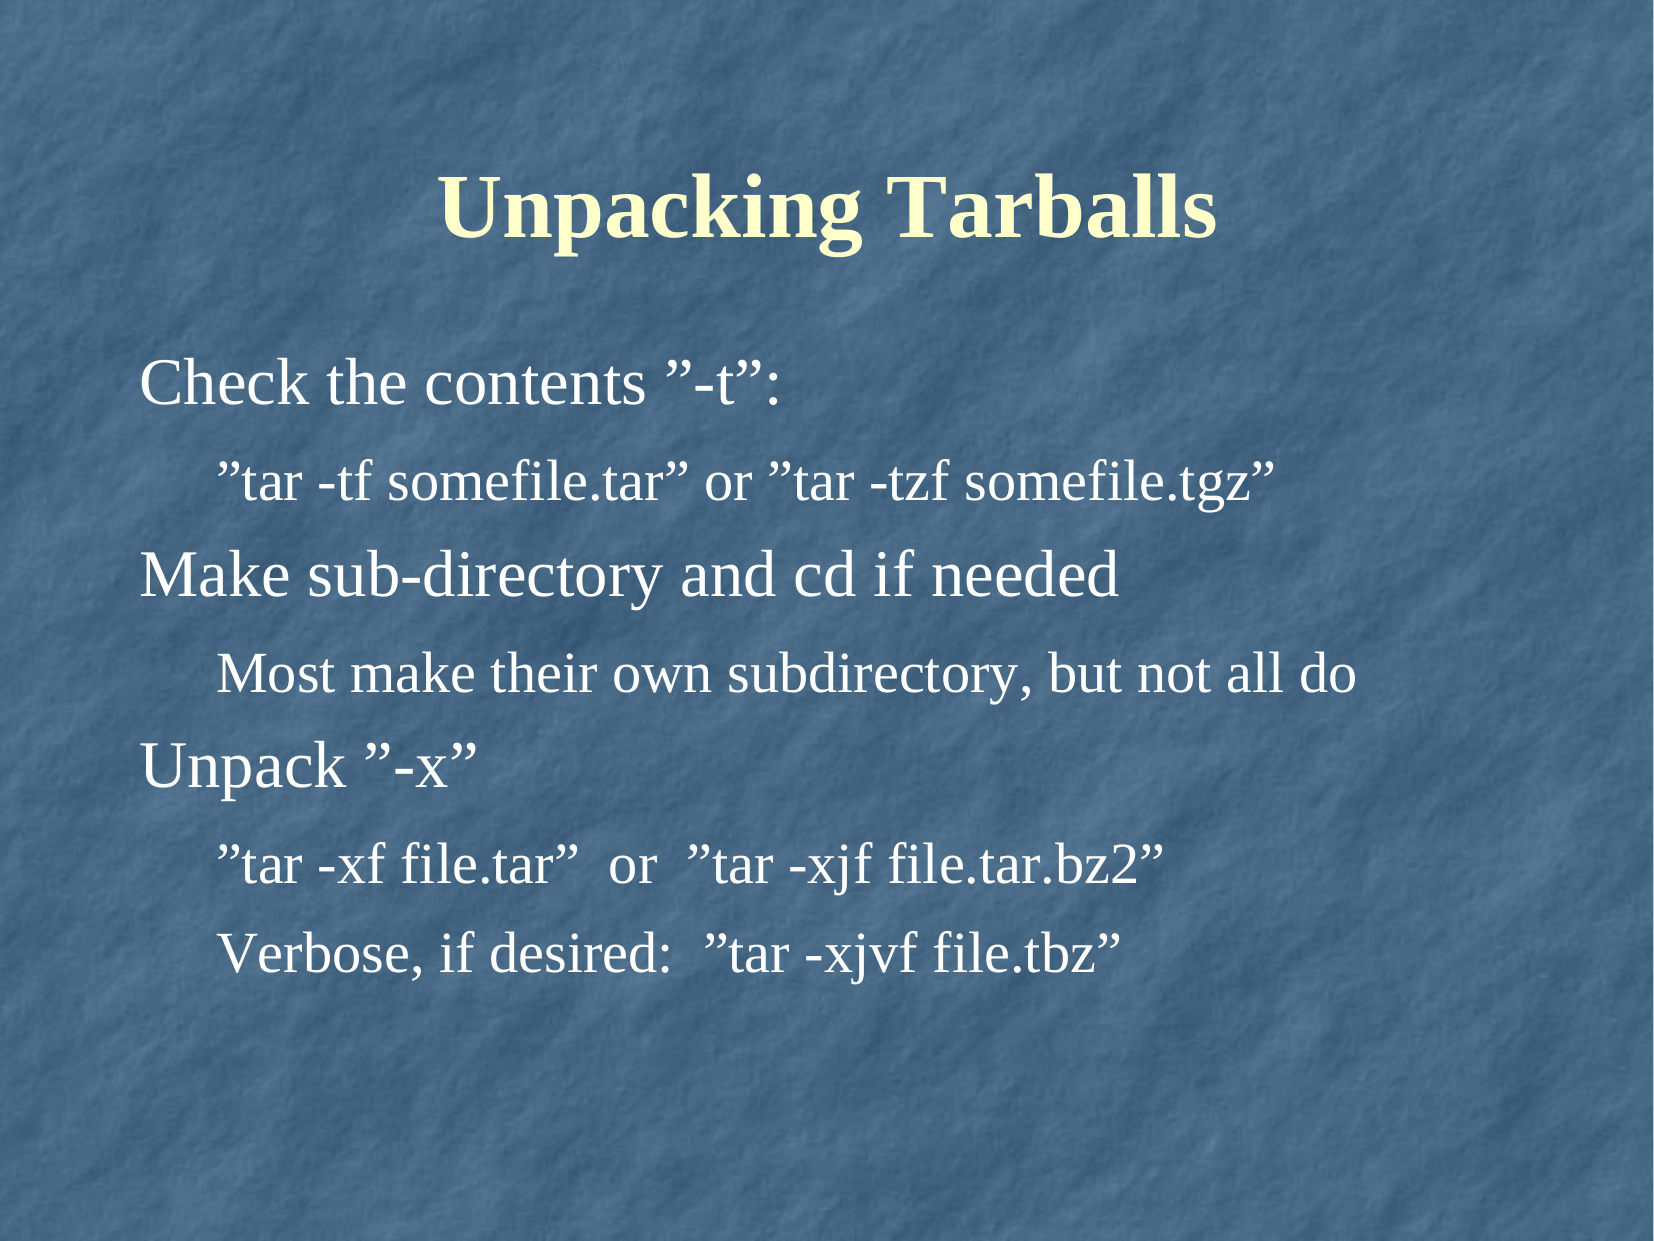

# Unpacking Tarballs
Check the contents ”-t”:
”tar -tf somefile.tar” or ”tar -tzf somefile.tgz”
Make sub-directory and cd if needed
Most make their own subdirectory, but not all do
Unpack ”-x”
”tar -xf file.tar” or ”tar -xjf file.tar.bz2”
Verbose, if desired: ”tar -xjvf file.tbz”